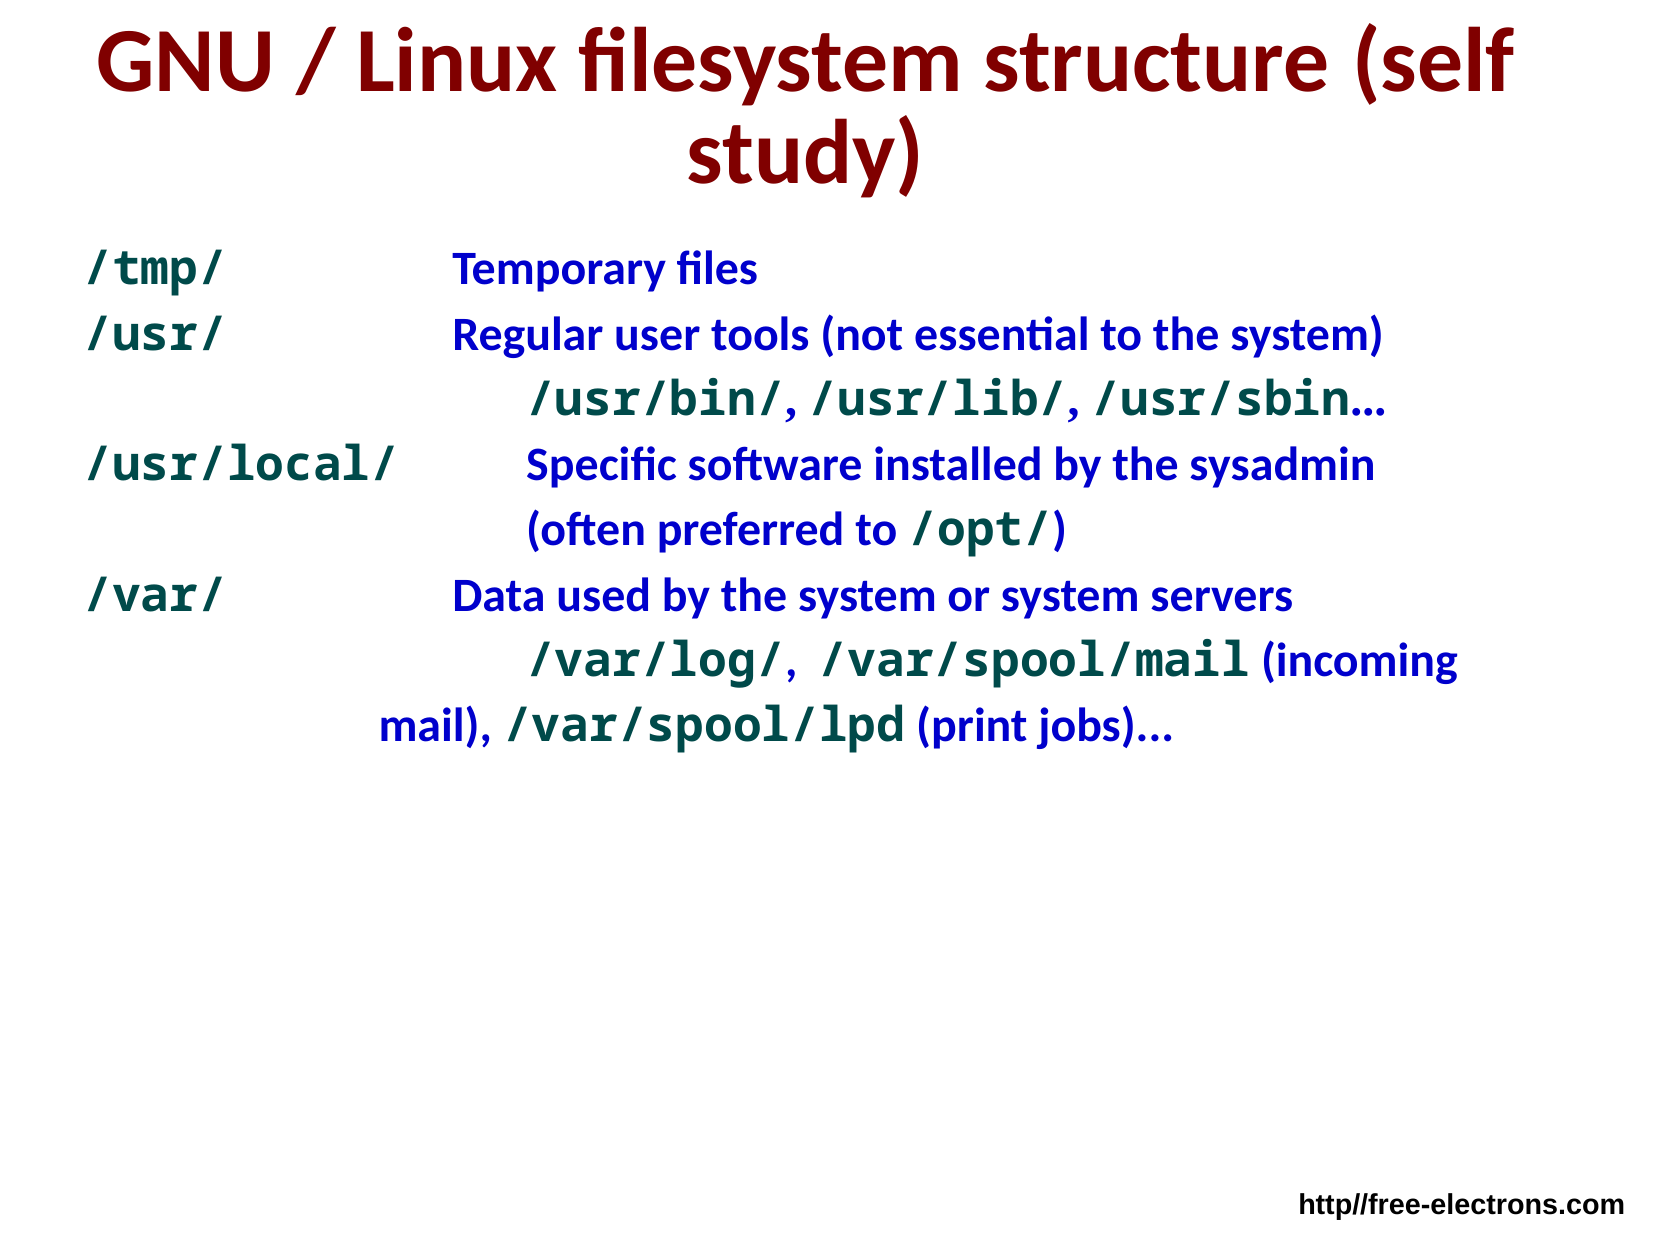

# GNU / Linux filesystem structure (self study)
/tmp/				Temporary files
/usr/				Regular user tools (not essential to the system)
						/usr/bin/, /usr/lib/, /usr/sbin...
/usr/local/		Specific software installed by the sysadmin
						(often preferred to /opt/)
/var/				Data used by the system or system servers
						/var/log/, /var/spool/mail (incoming 						mail), /var/spool/lpd (print jobs)...
 http//free-electrons.com